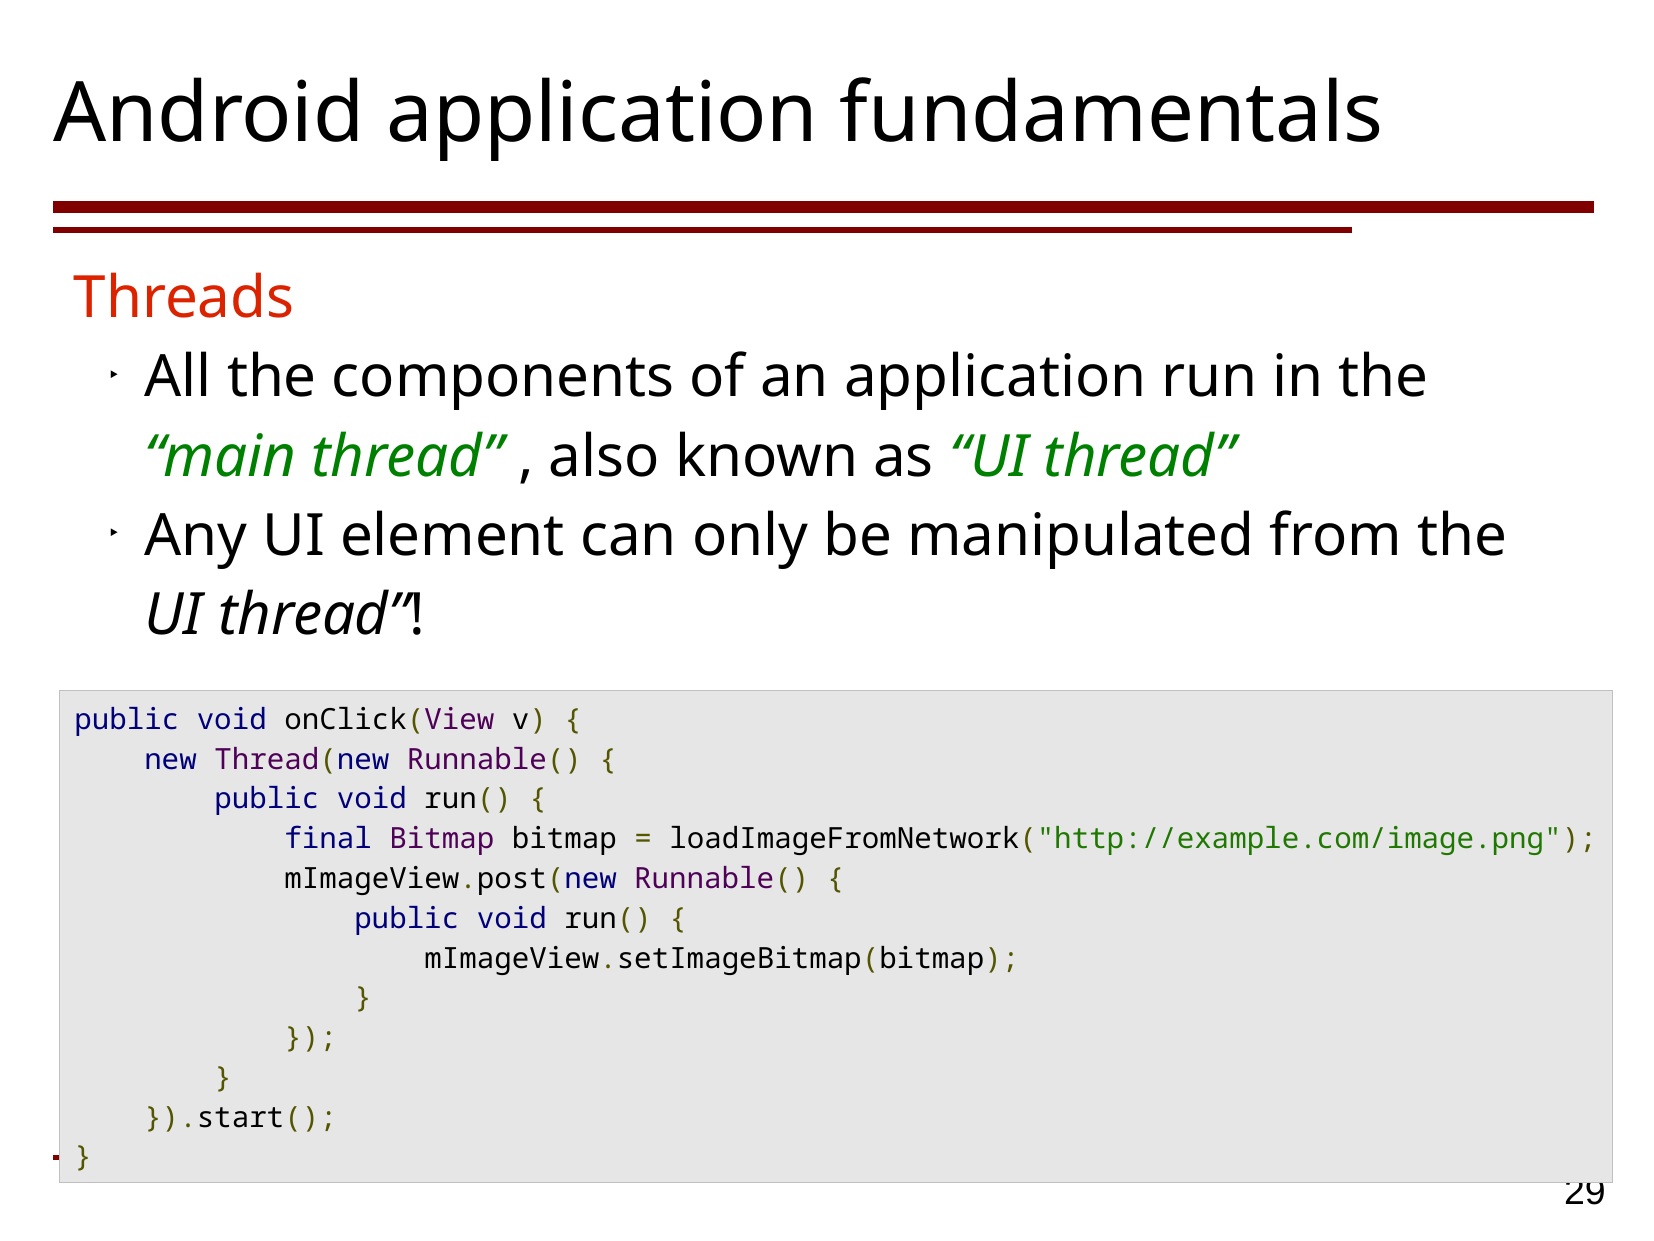

# Android application fundamentals
Threads
All the components of an application run in the
“main thread” , also known as “UI thread”
Any UI element can only be manipulated from the
UI thread”!
public void onClick(View v) {
 new Thread(new Runnable() {
 public void run() {
 final Bitmap bitmap = loadImageFromNetwork("http://example.com/image.png");
 mImageView.post(new Runnable() {
 public void run() {
 mImageView.setImageBitmap(bitmap);
 }
 });
 }
 }).start();
}